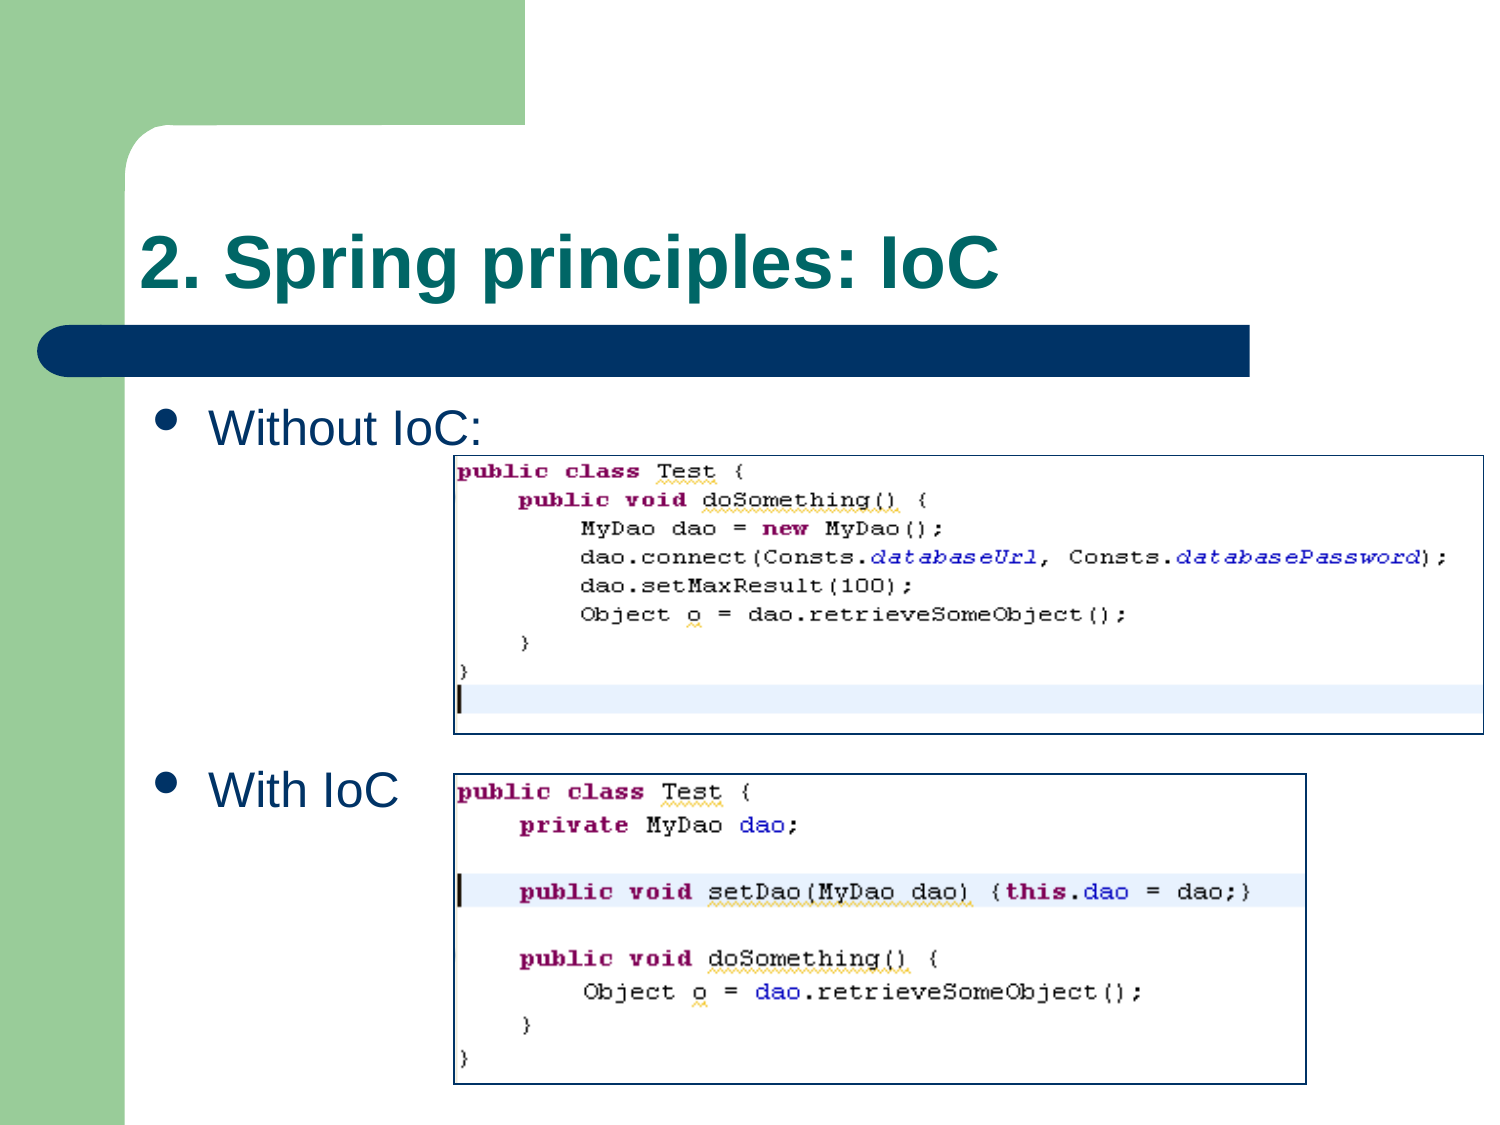

# 2. Spring principles: IoC
Without IoC:
With IoC